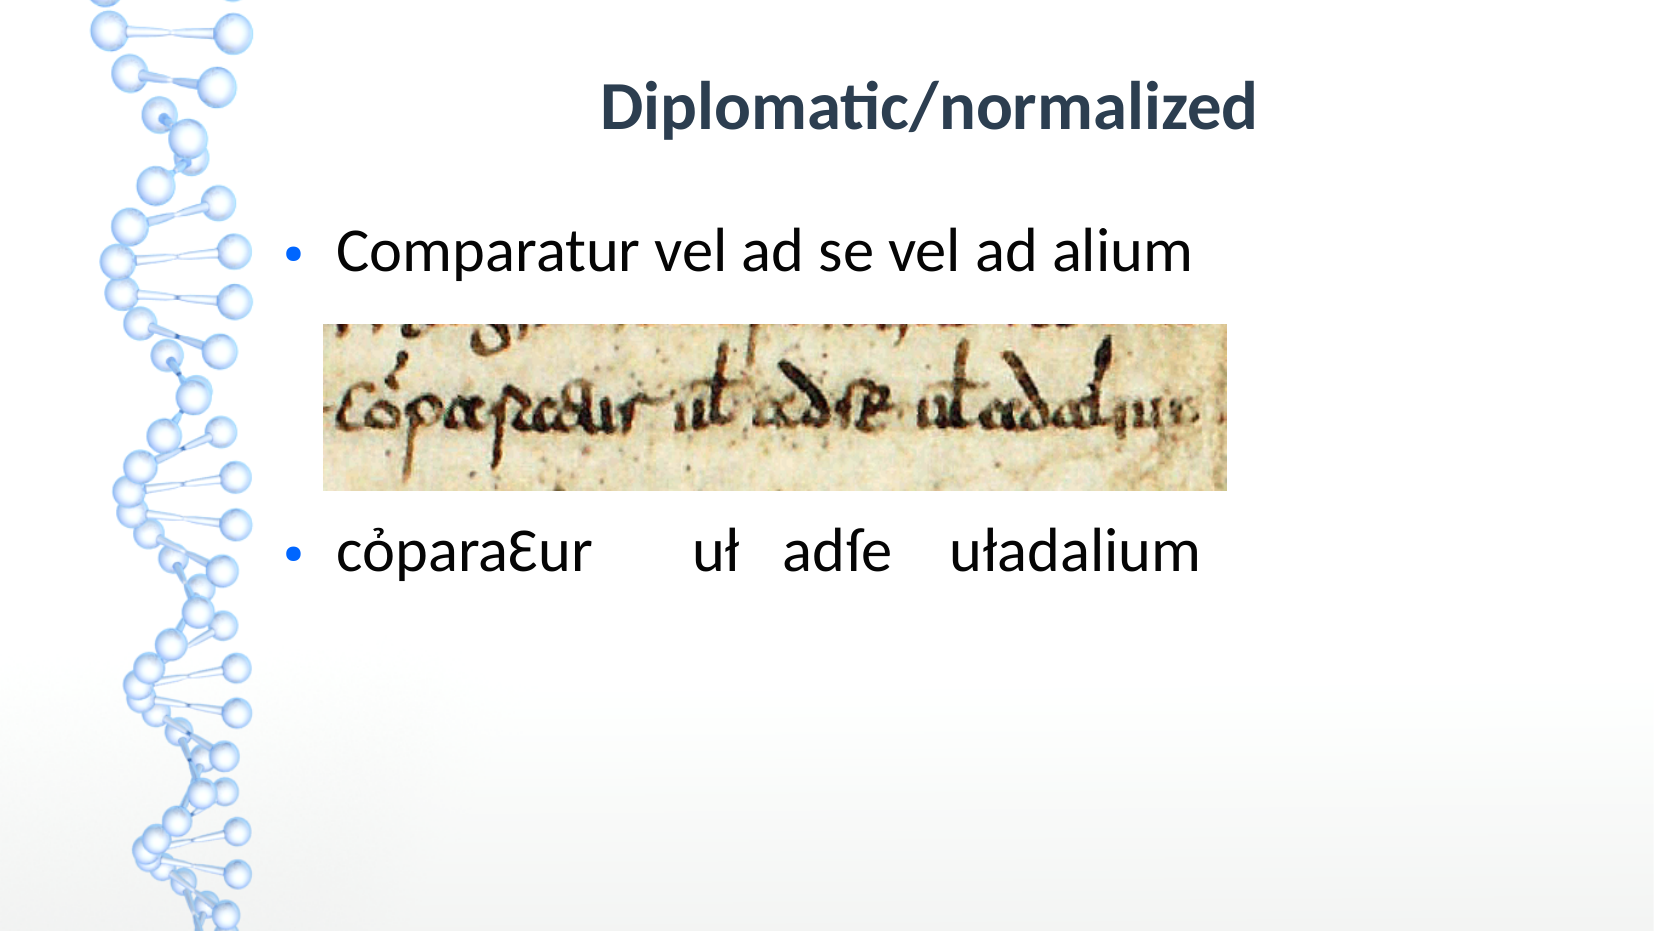

# Diplomatic/normalized
Comparatur vel ad se vel ad alium
cỏparaƐur uł adſe uładalium